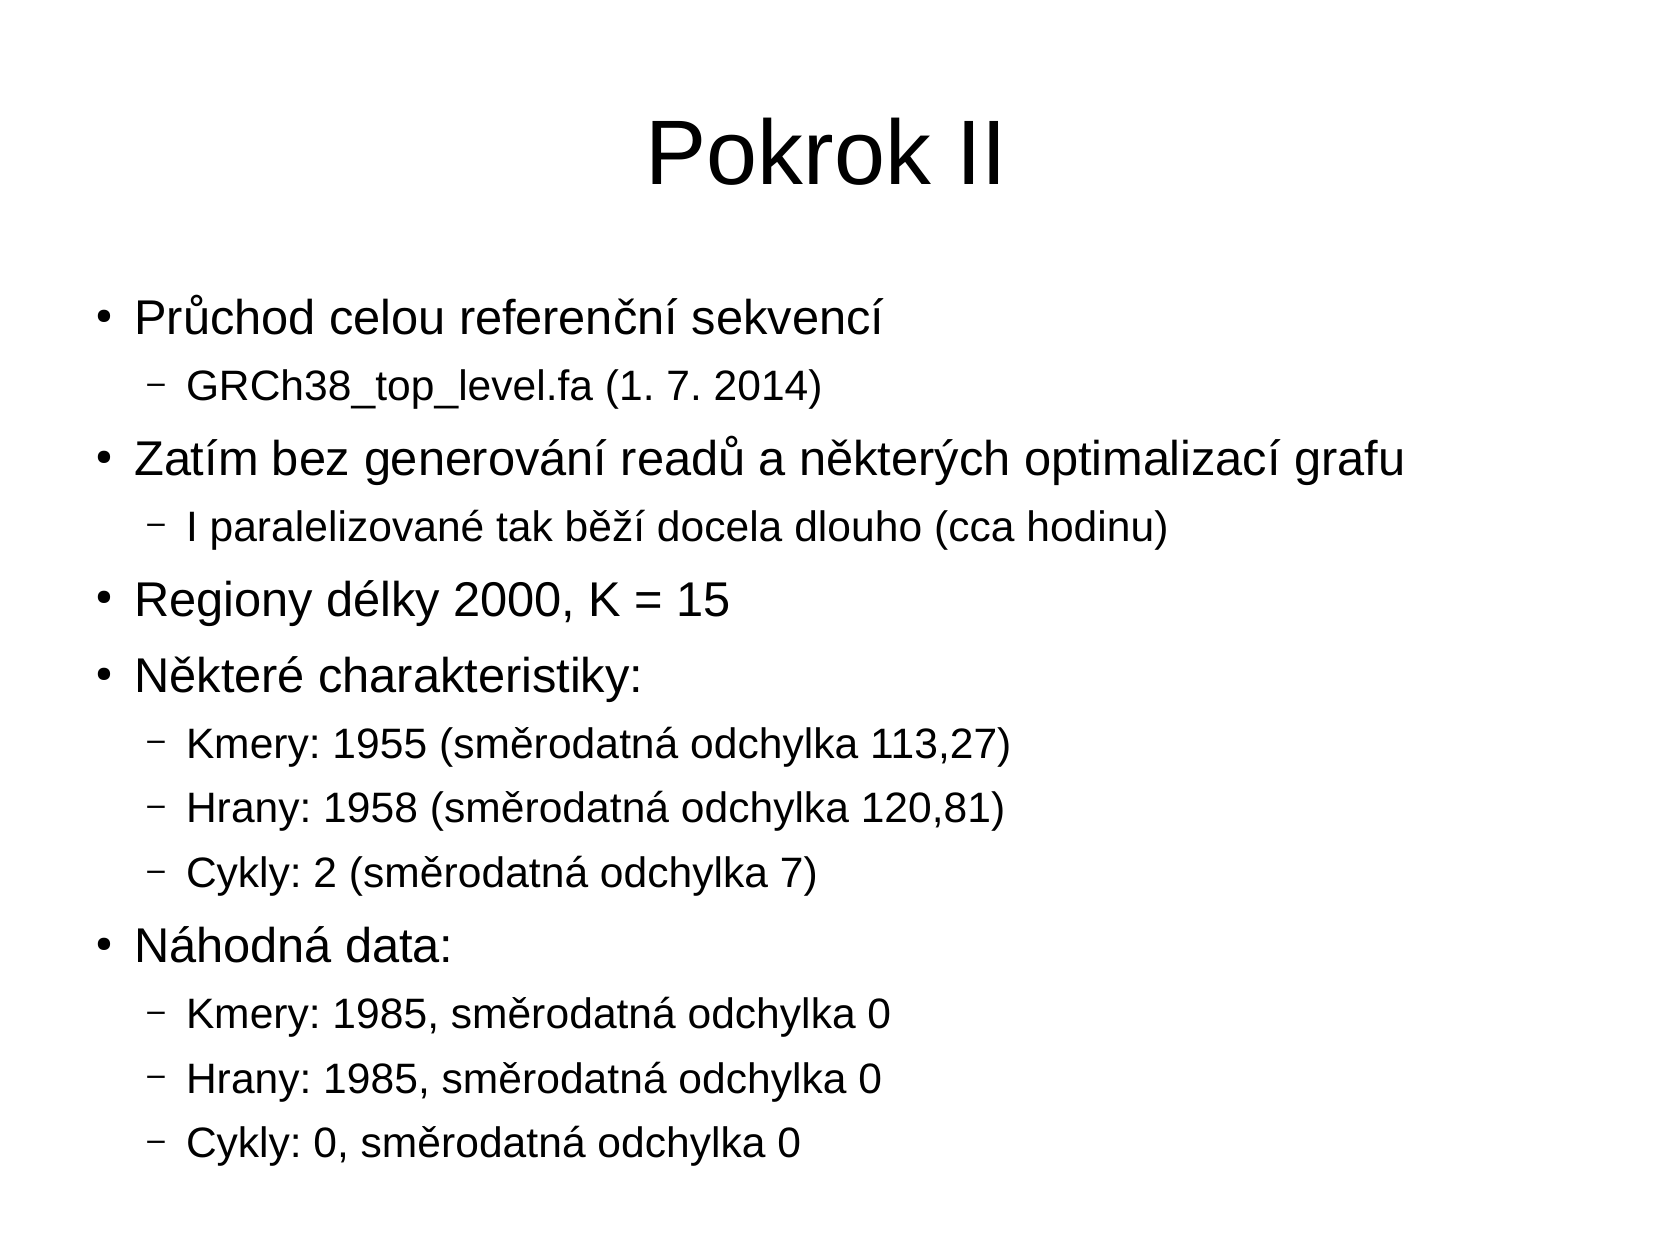

# Pokrok II
Průchod celou referenční sekvencí
GRCh38_top_level.fa (1. 7. 2014)
Zatím bez generování readů a některých optimalizací grafu
I paralelizované tak běží docela dlouho (cca hodinu)
Regiony délky 2000, K = 15
Některé charakteristiky:
Kmery: 1955 (směrodatná odchylka 113,27)
Hrany: 1958 (směrodatná odchylka 120,81)
Cykly: 2 (směrodatná odchylka 7)
Náhodná data:
Kmery: 1985, směrodatná odchylka 0
Hrany: 1985, směrodatná odchylka 0
Cykly: 0, směrodatná odchylka 0